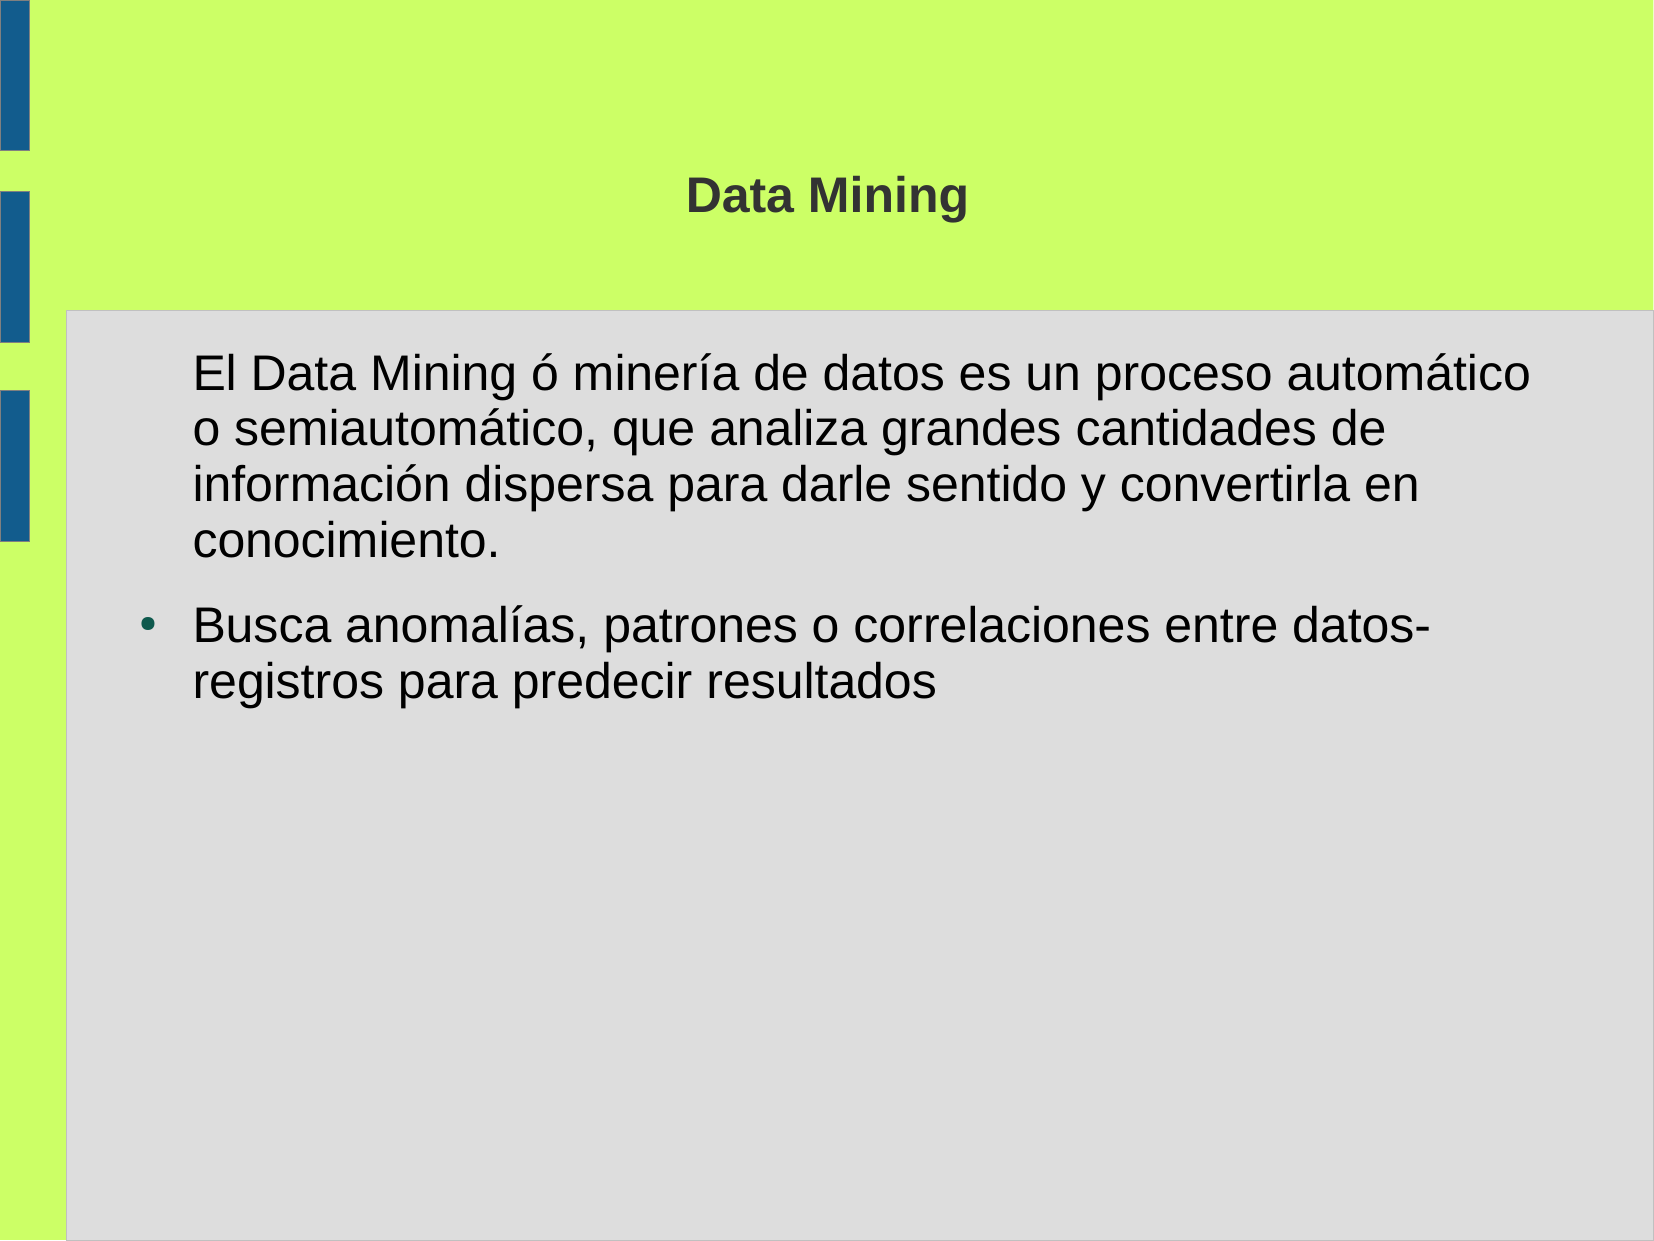

# Data Mining
El Data Mining ó minería de datos es un proceso automático o semiautomático, que analiza grandes cantidades de información dispersa para darle sentido y convertirla en conocimiento.
Busca anomalías, patrones o correlaciones entre datos-registros para predecir resultados